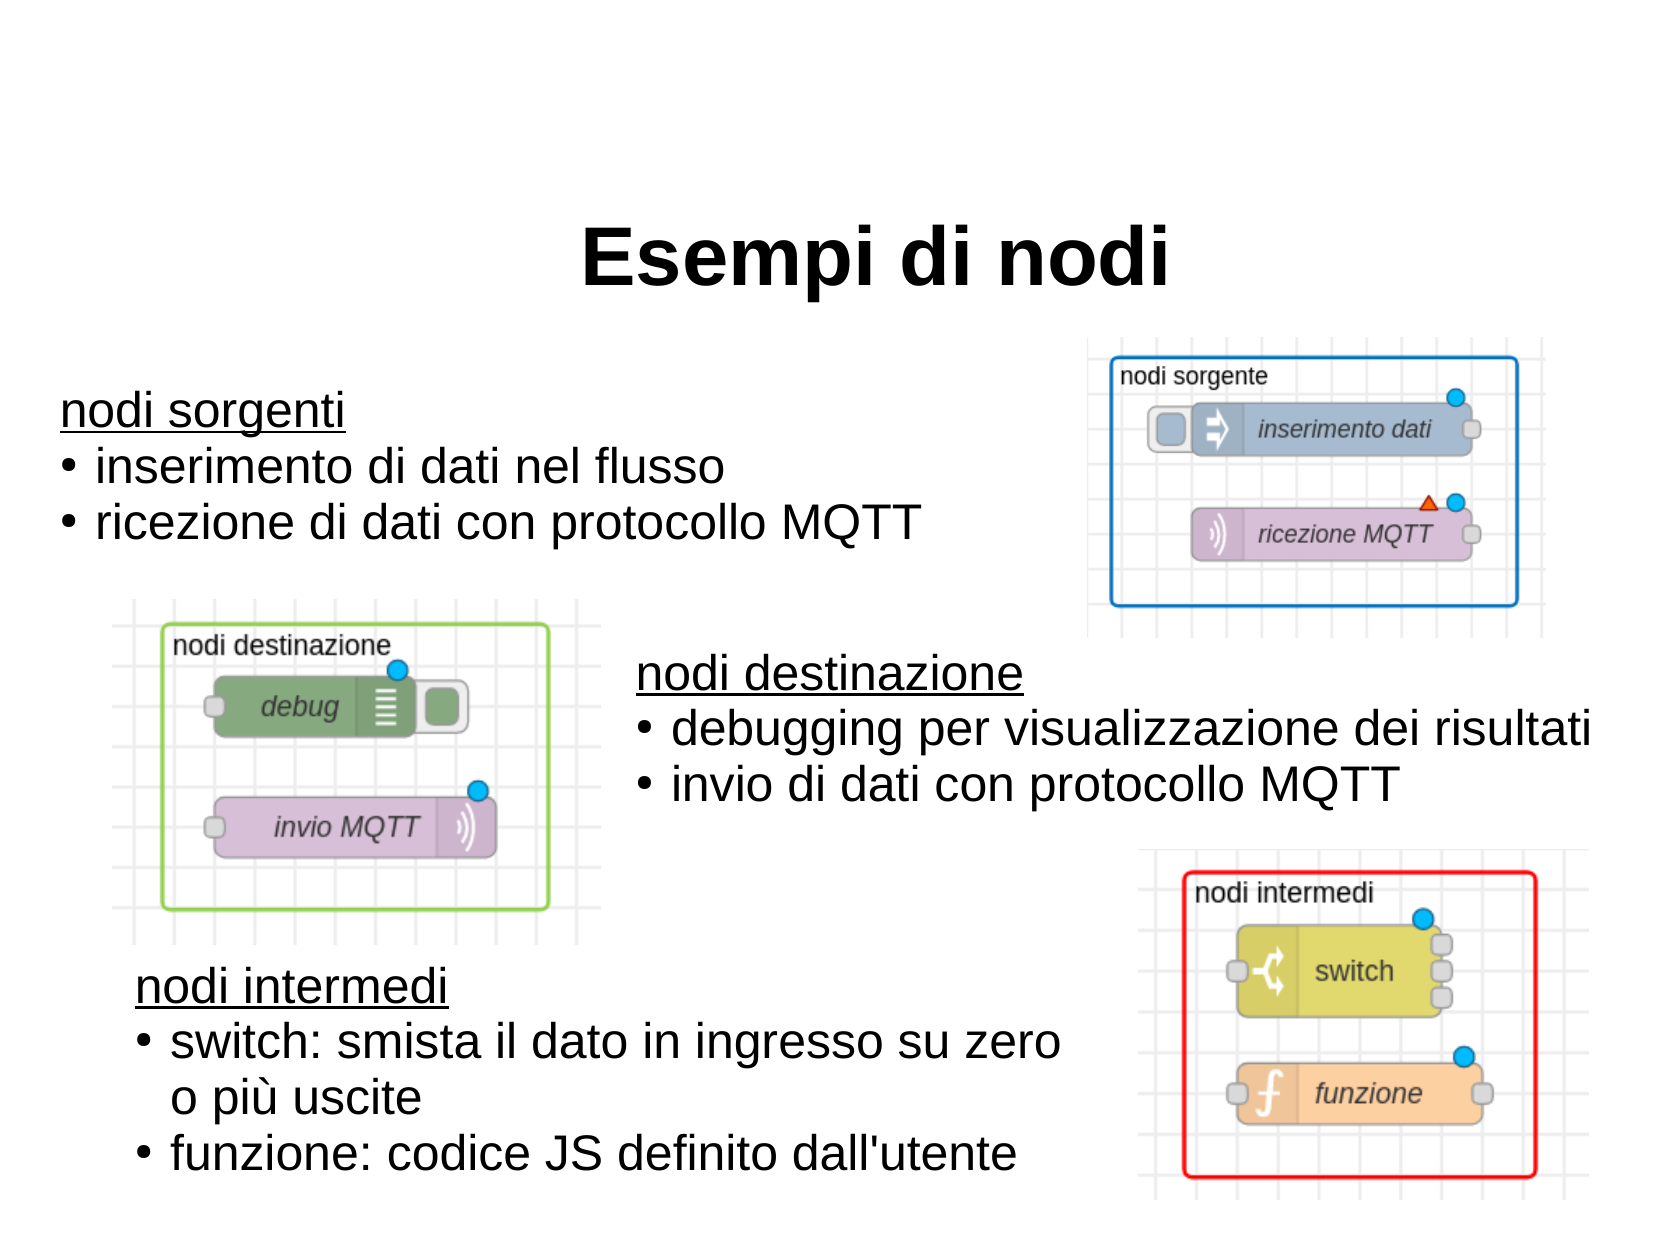

Esempi di nodi
nodi sorgenti
inserimento di dati nel flusso
ricezione di dati con protocollo MQTT
nodi destinazione
debugging per visualizzazione dei risultati
invio di dati con protocollo MQTT
nodi intermedi
switch: smista il dato in ingresso su zero
o più uscite
funzione: codice JS definito dall'utente